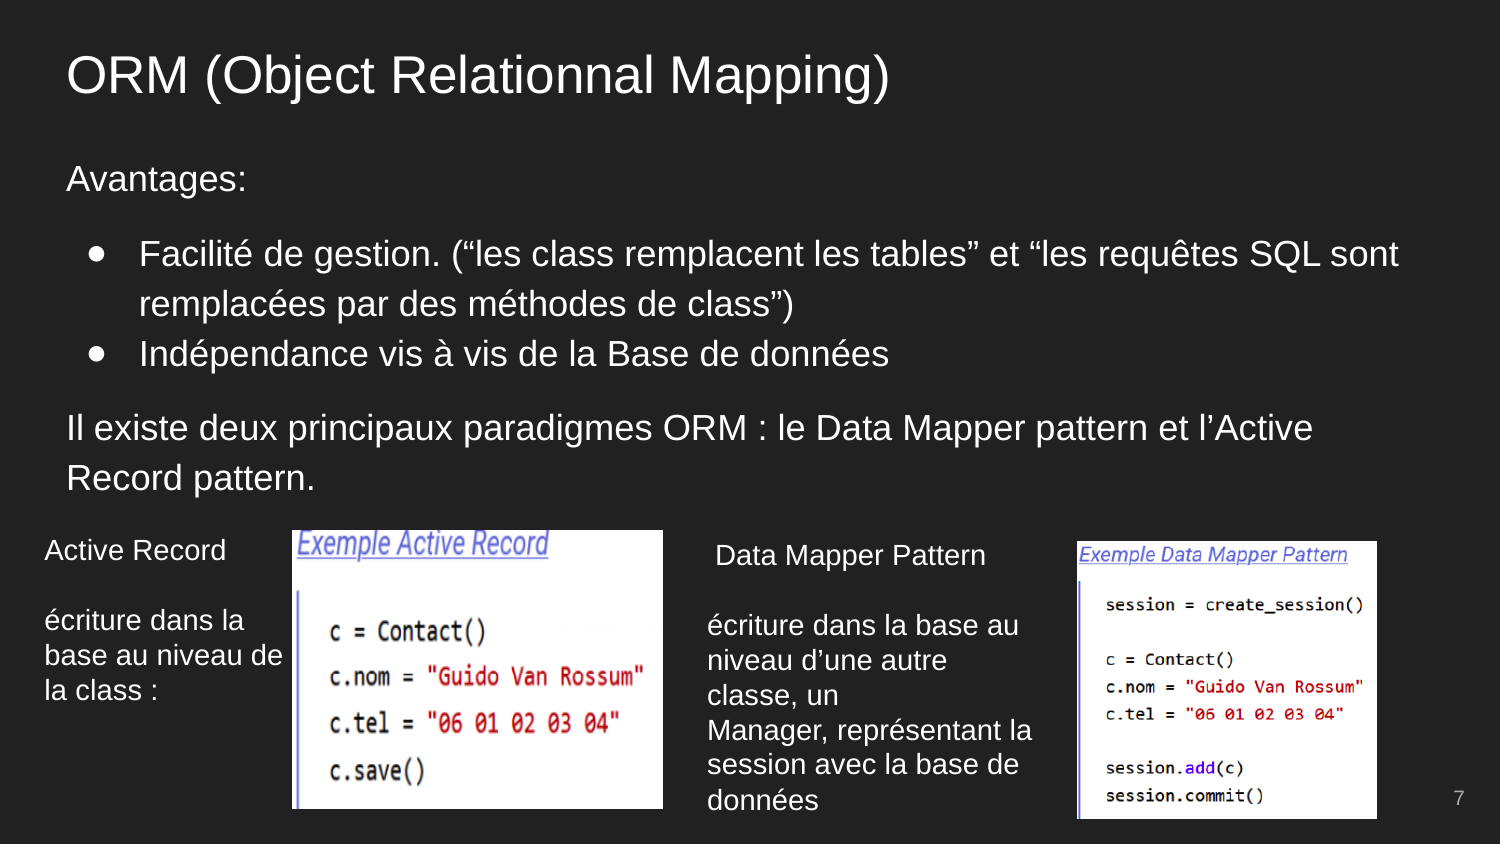

# ORM (Object Relationnal Mapping)
Avantages:
Facilité de gestion. (“les class remplacent les tables” et “les requêtes SQL sont remplacées par des méthodes de class”)
Indépendance vis à vis de la Base de données
Il existe deux principaux paradigmes ORM : le Data Mapper pattern et l’Active Record pattern.
Active Record
écriture dans la base au niveau de la class :
 Data Mapper Pattern
écriture dans la base au niveau d’une autre classe, un
Manager, représentant la session avec la base de données